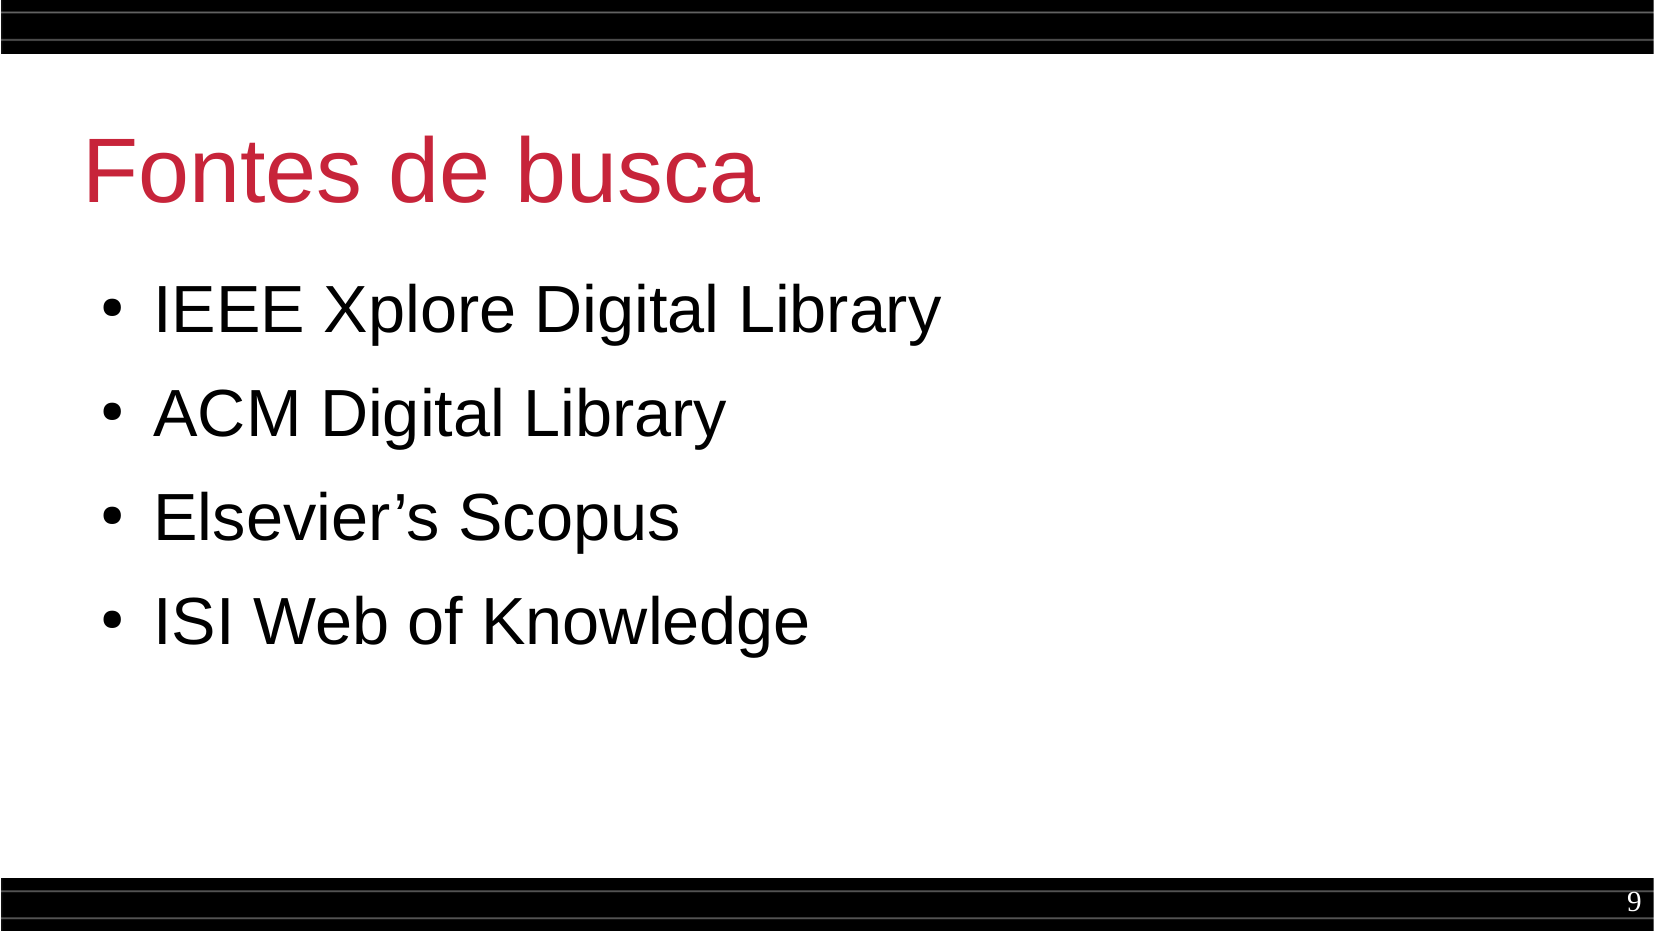

# Fontes de busca
IEEE Xplore Digital Library
ACM Digital Library
Elsevier’s Scopus
ISI Web of Knowledge